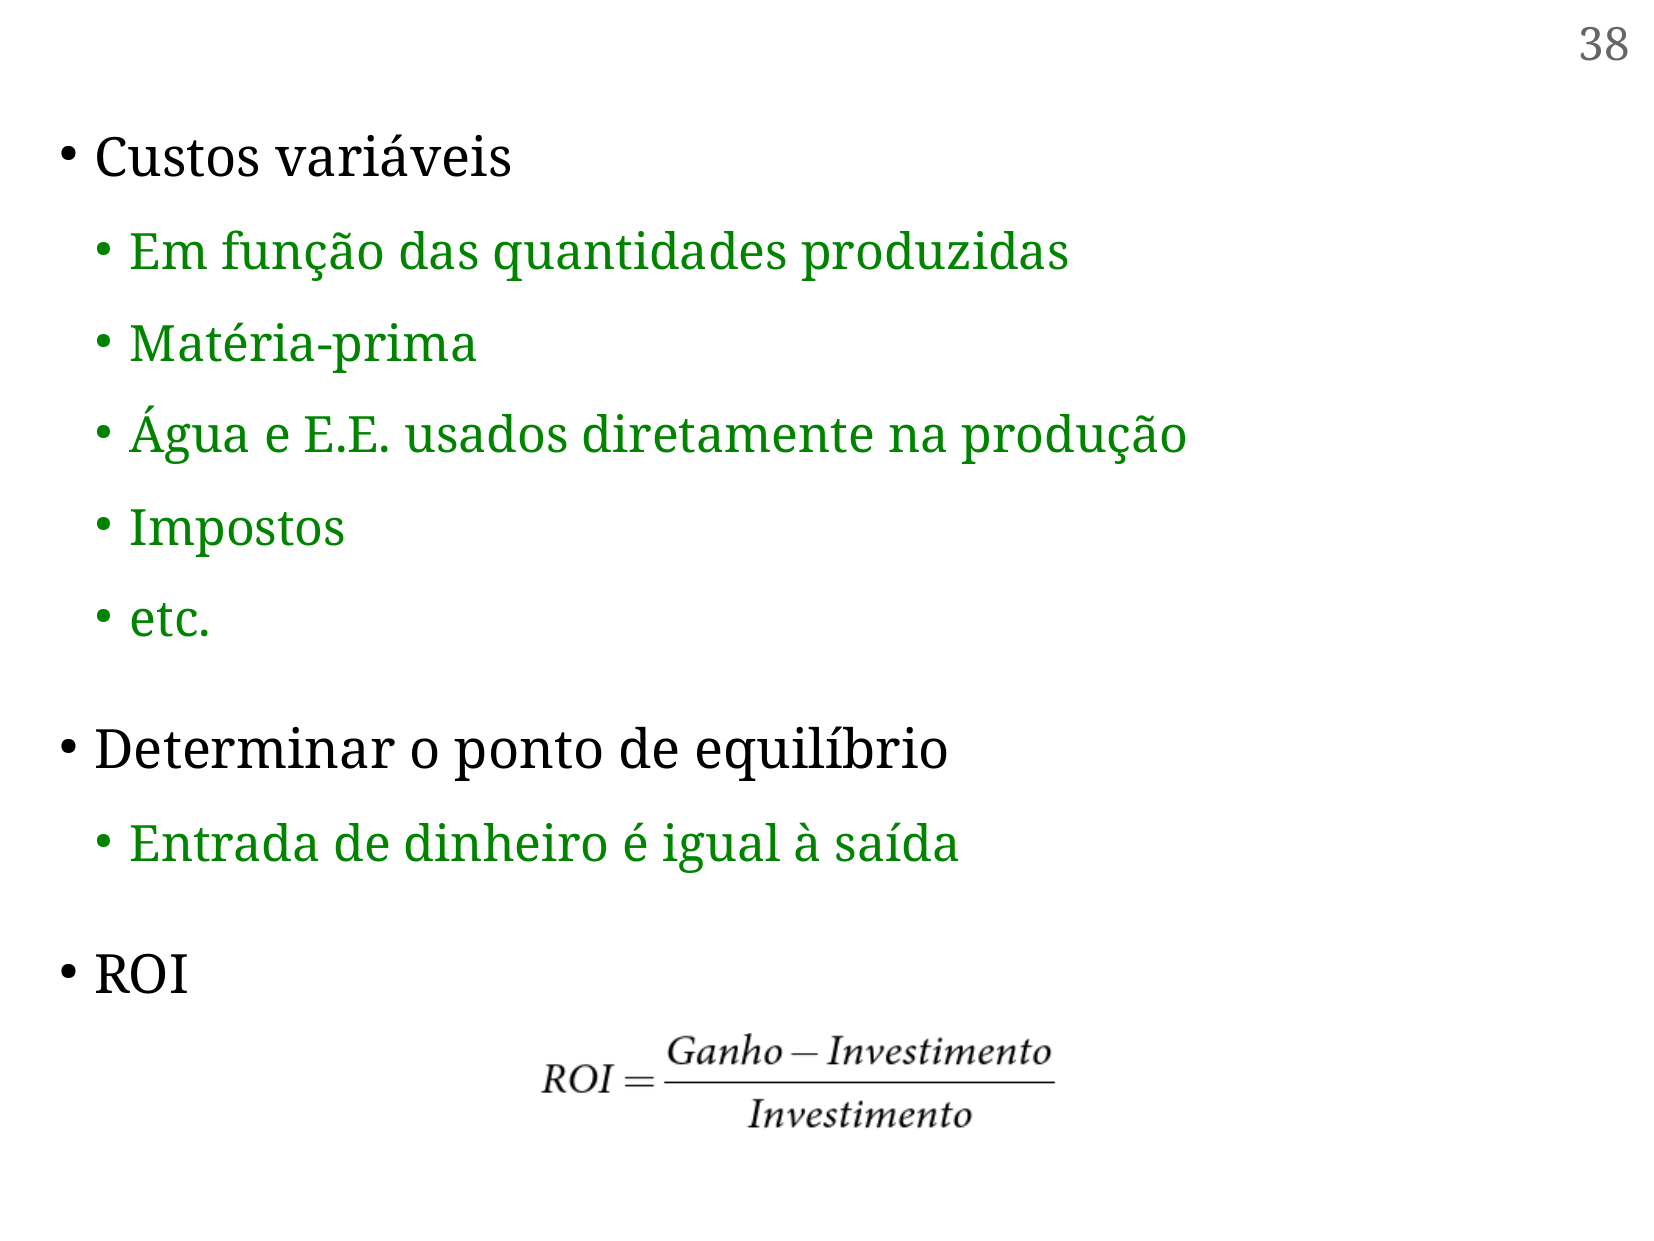

38
#
Custos variáveis
Em função das quantidades produzidas
Matéria-prima
Água e E.E. usados diretamente na produção
Impostos
etc.
Determinar o ponto de equilíbrio
Entrada de dinheiro é igual à saída
ROI